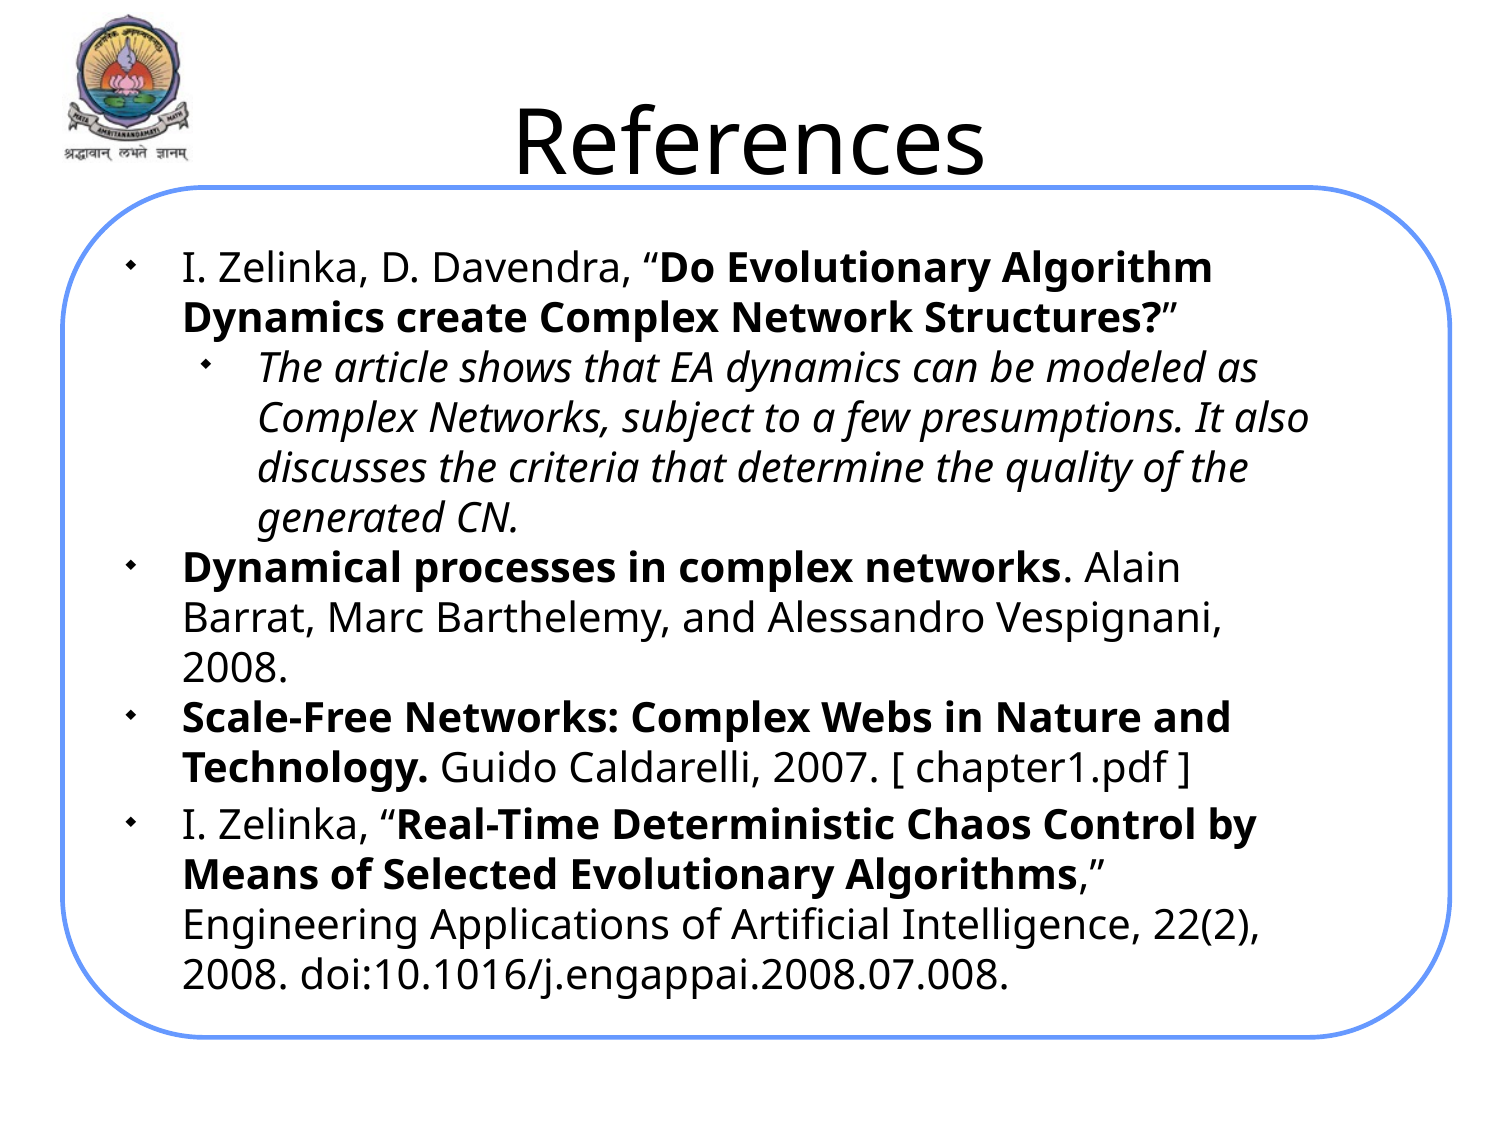

# References
I. Zelinka, D. Davendra, “Do Evolutionary Algorithm Dynamics create Complex Network Structures?”
The article shows that EA dynamics can be modeled as Complex Networks, subject to a few presumptions. It also discusses the criteria that determine the quality of the generated CN.
Dynamical processes in complex networks. Alain Barrat, Marc Barthelemy, and Alessandro Vespignani, 2008.
Scale-Free Networks: Complex Webs in Nature and Technology. Guido Caldarelli, 2007. [ chapter1.pdf ]
I. Zelinka, “Real-Time Deterministic Chaos Control by Means of Selected Evolutionary Algorithms,” Engineering Applications of Artificial Intelligence, 22(2), 2008. doi:10.1016/j.engappai.2008.07.008.